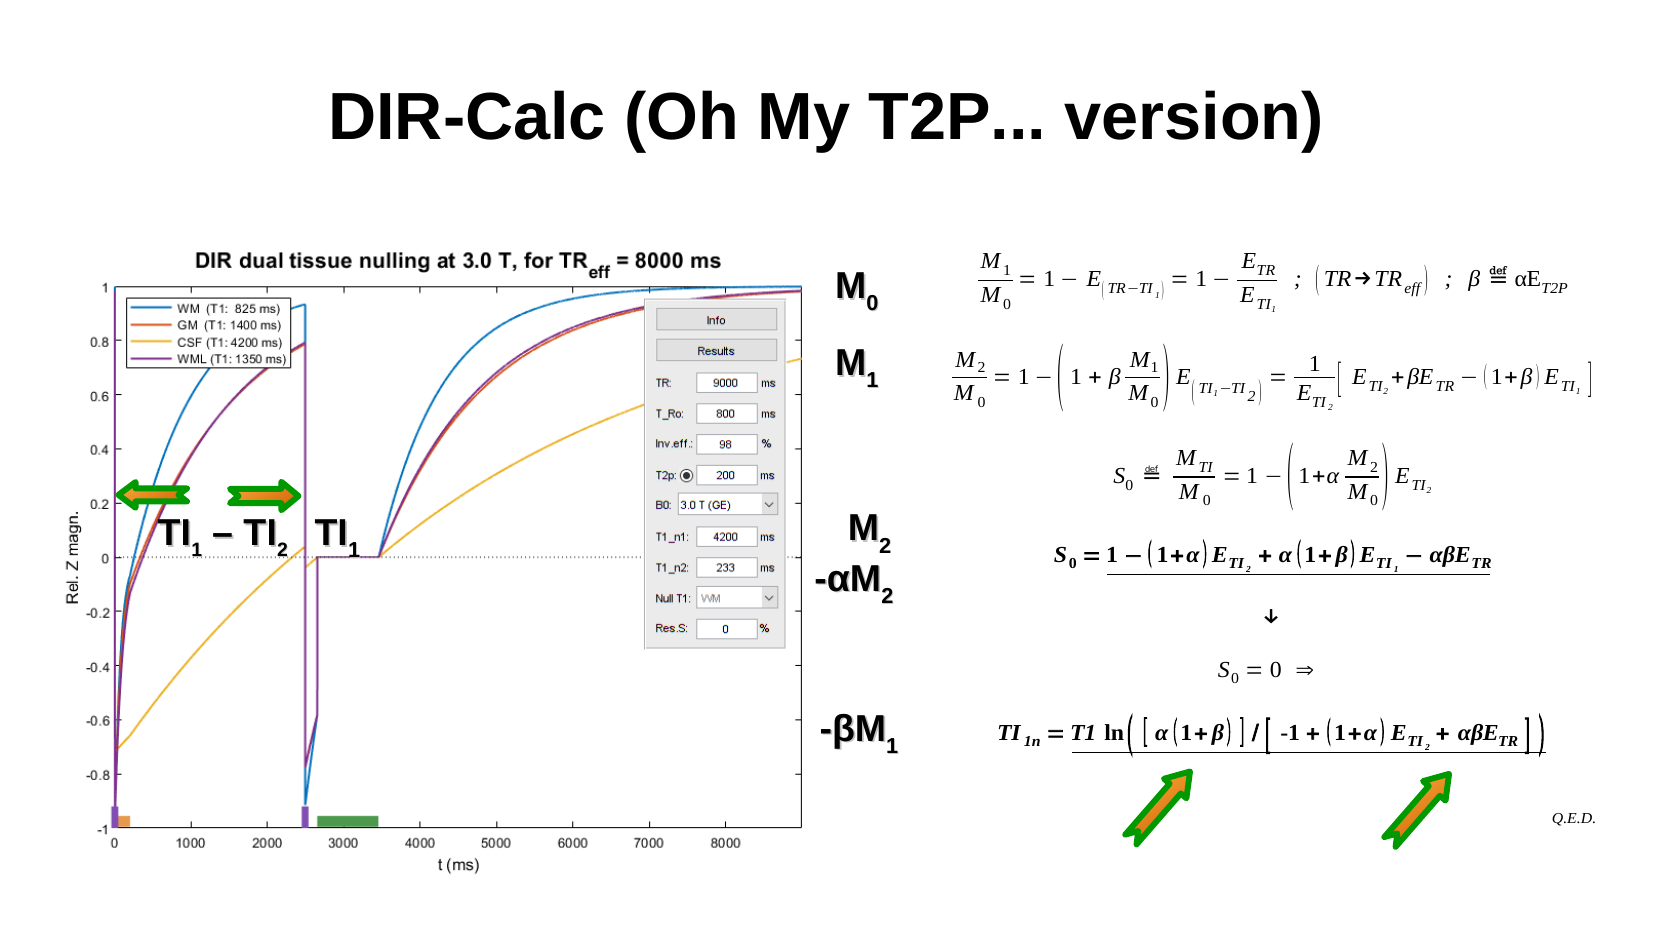

# DIR-Calc (Oh My T2P... version)
 M0
 M1
 M2
-αM2
-βM1
 TI1 – TI2
TI1